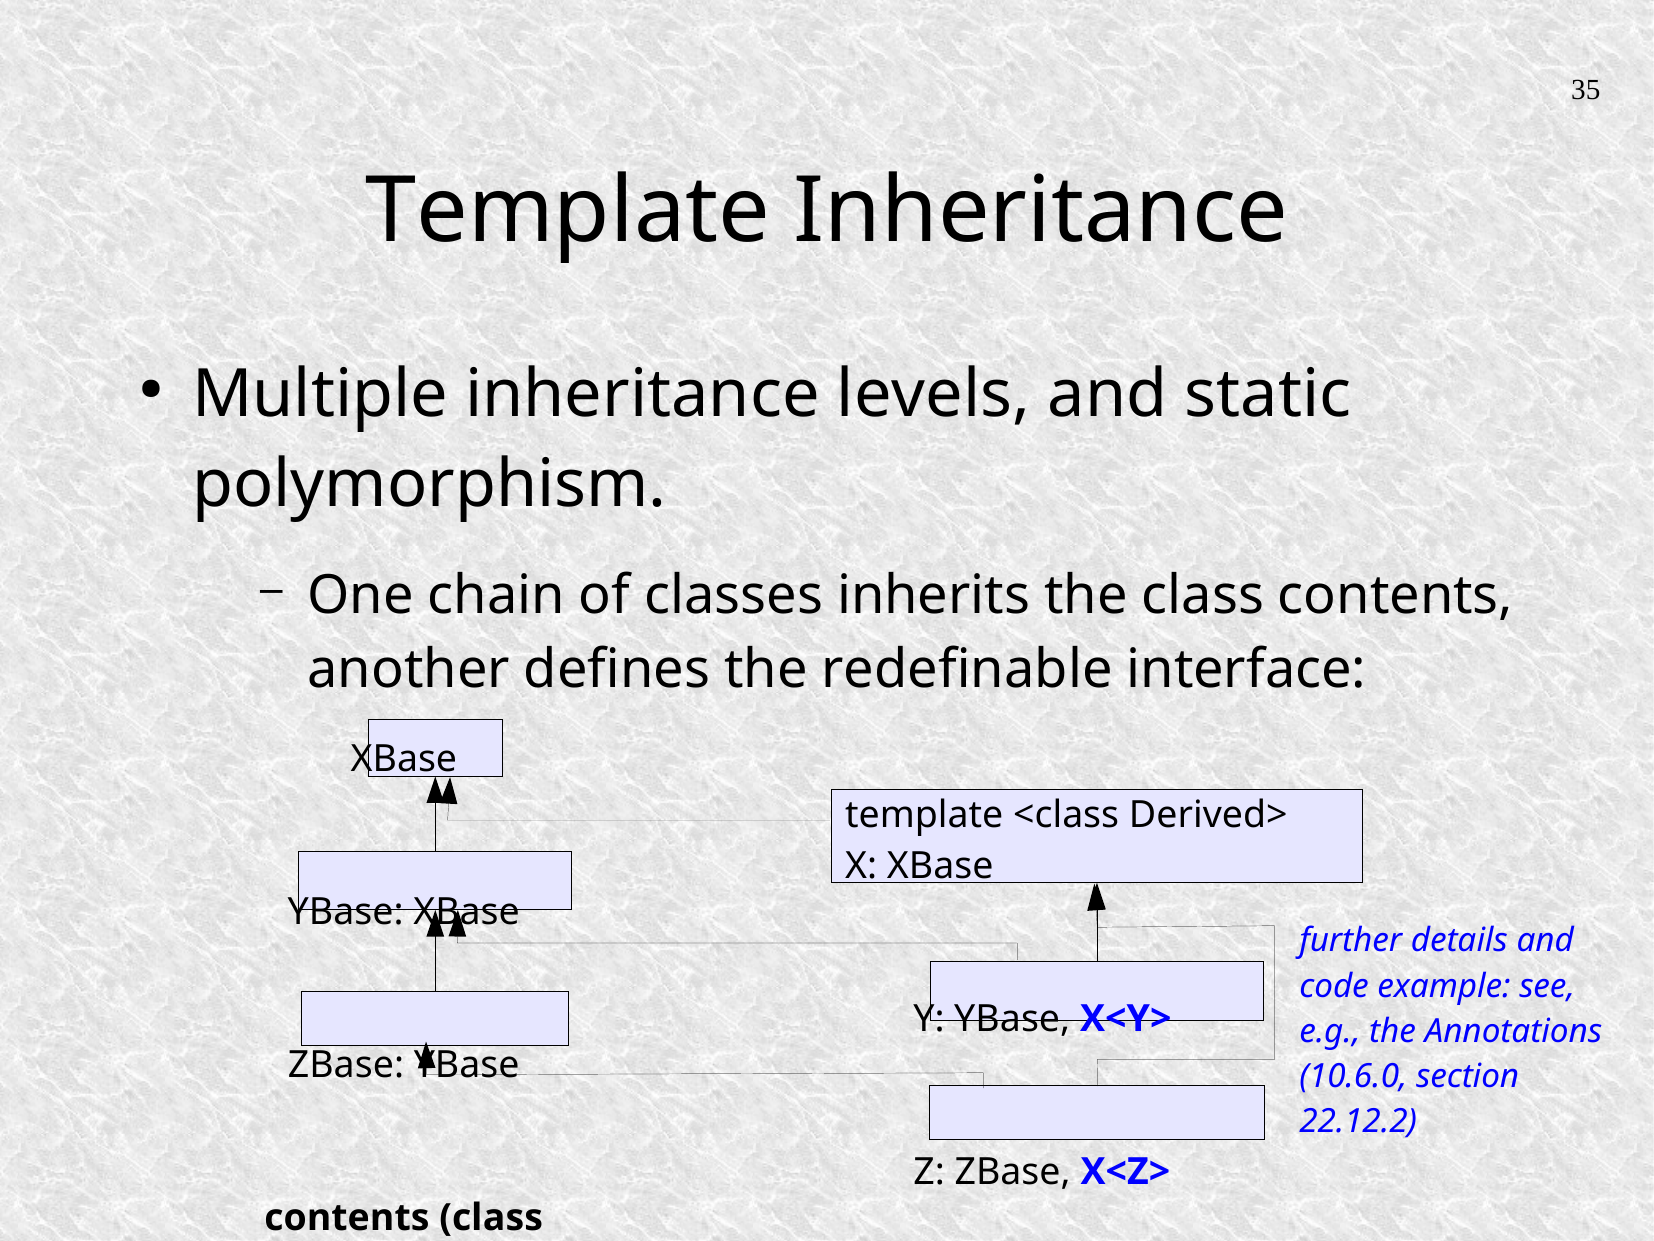

35
# Template Inheritance
Multiple inheritance levels, and static polymorphism.
One chain of classes inherits the class contents, another defines the redefinable interface:
XBase
YBase: XBase
ZBase: YBase
contents (class
members) inheritance
template <class Derived>
X: XBase
 Y: YBase, X<Y>
 Z: ZBase, X<Z>
 redefinable interface
further details and
code example: see,
e.g., the Annotations
(10.6.0, section
22.12.2)